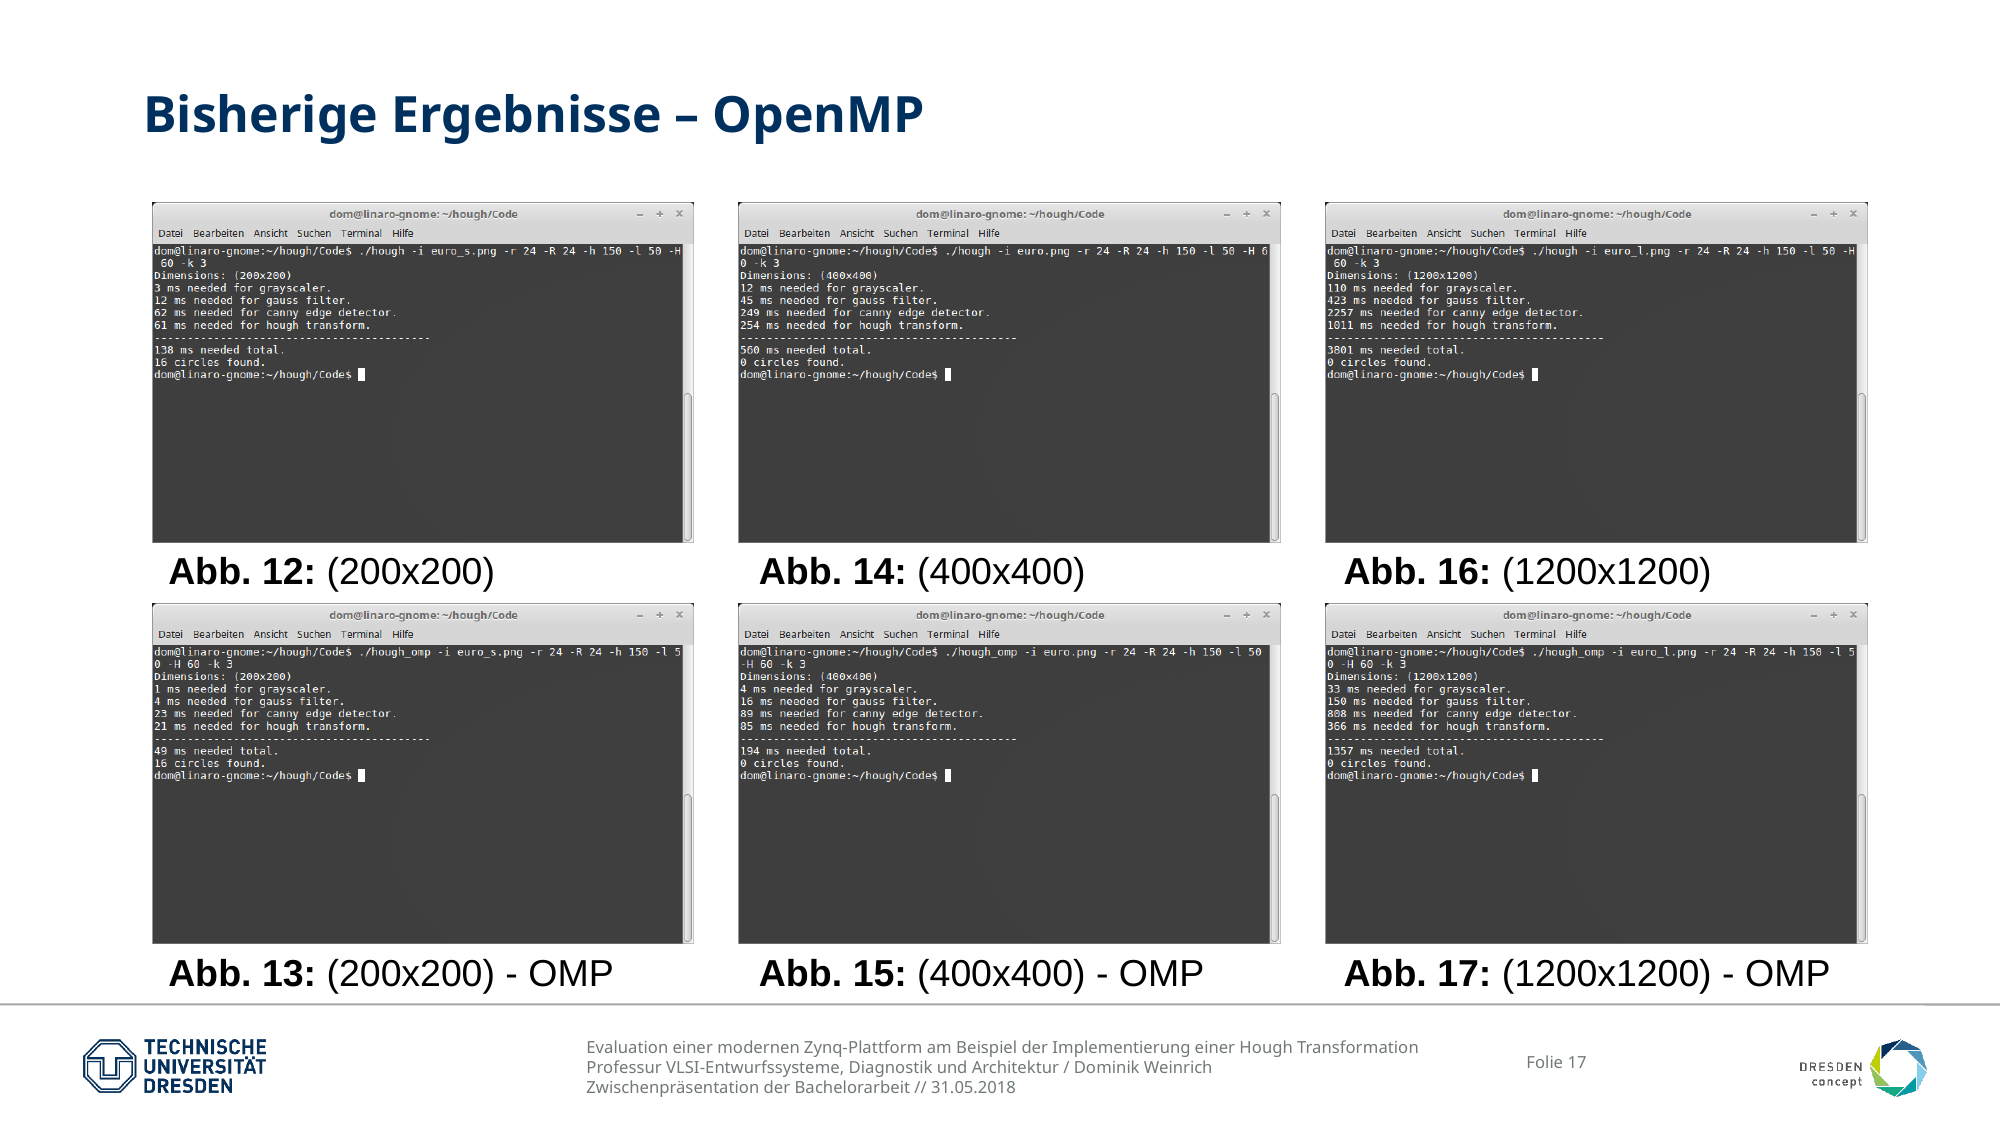

# Bisherige Ergebnisse – OpenMP
Abb. 12: (200x200)
Abb. 14: (400x400)
Abb. 16: (1200x1200)
Abb. 13: (200x200) - OMP
Abb. 15: (400x400) - OMP
Abb. 17: (1200x1200) - OMP